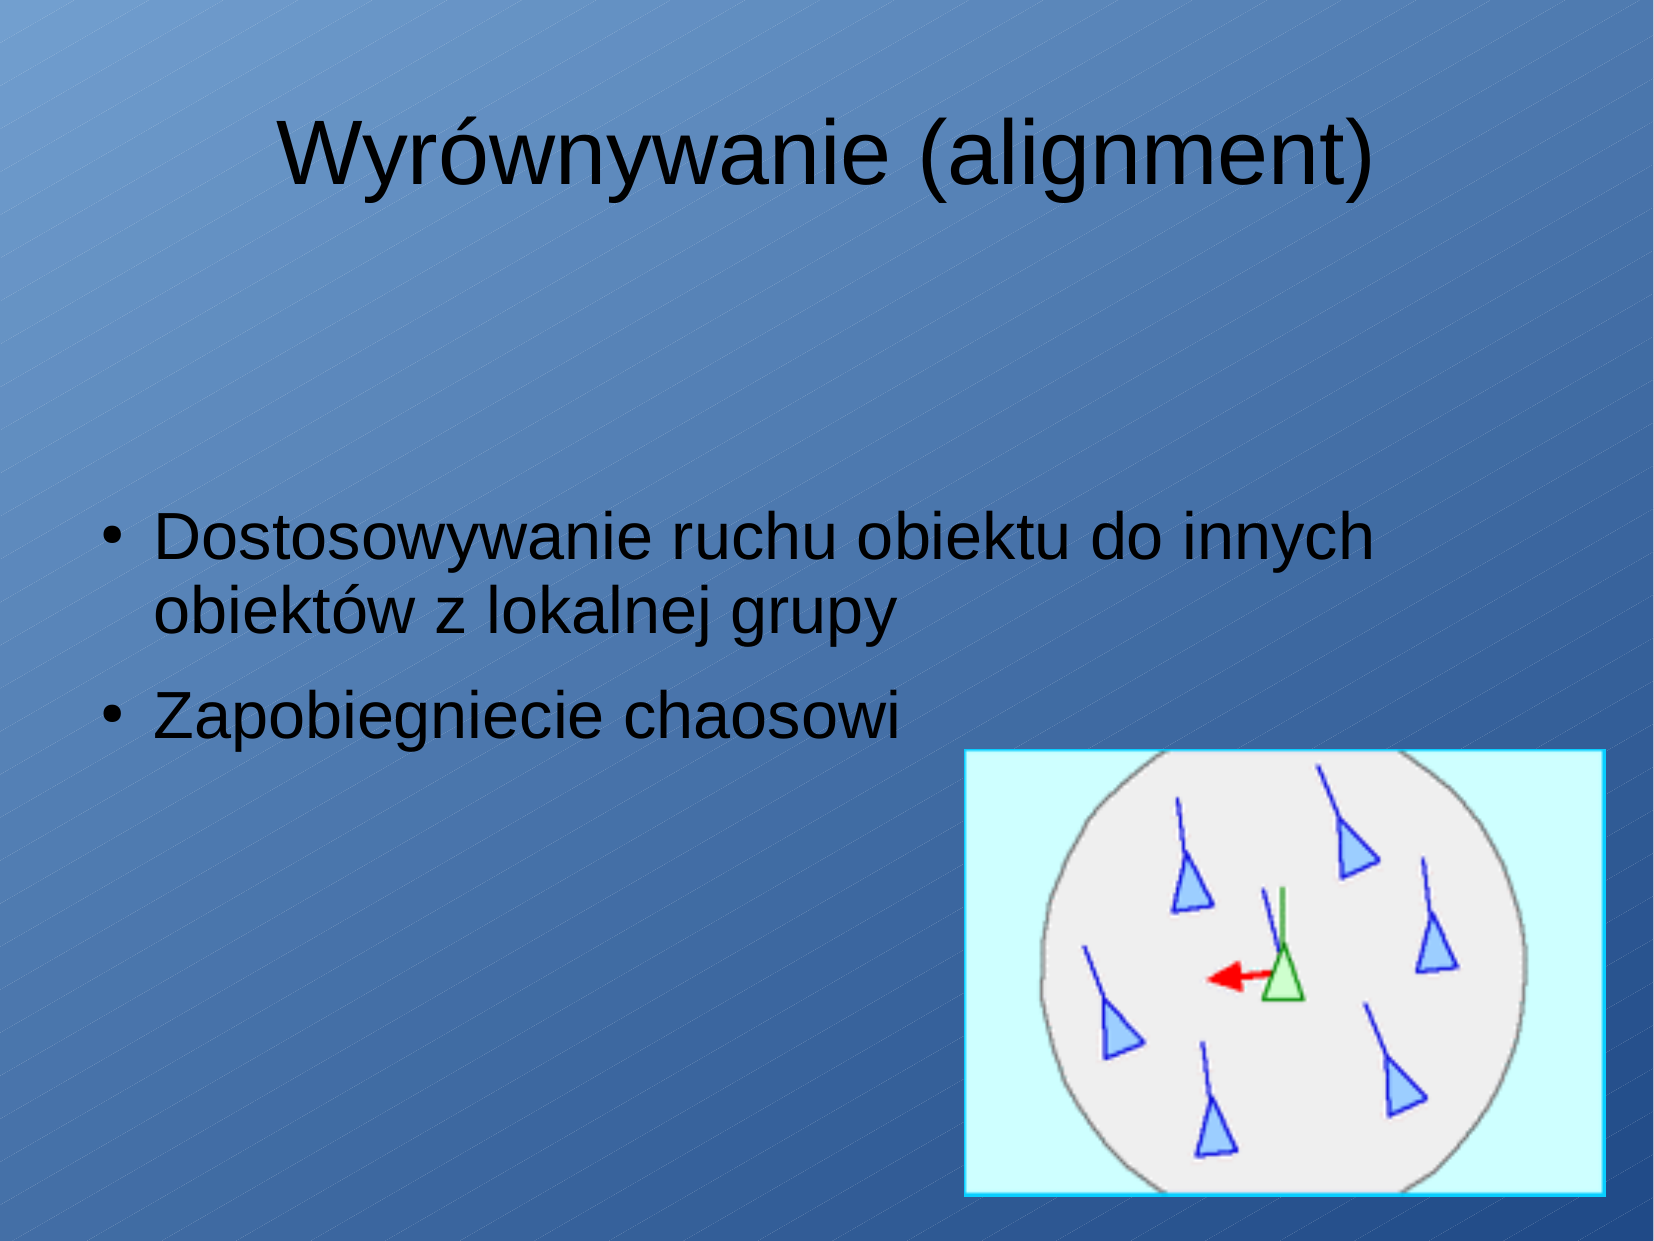

# Wyrównywanie (alignment)
Dostosowywanie ruchu obiektu do innych obiektów z lokalnej grupy
Zapobiegniecie chaosowi